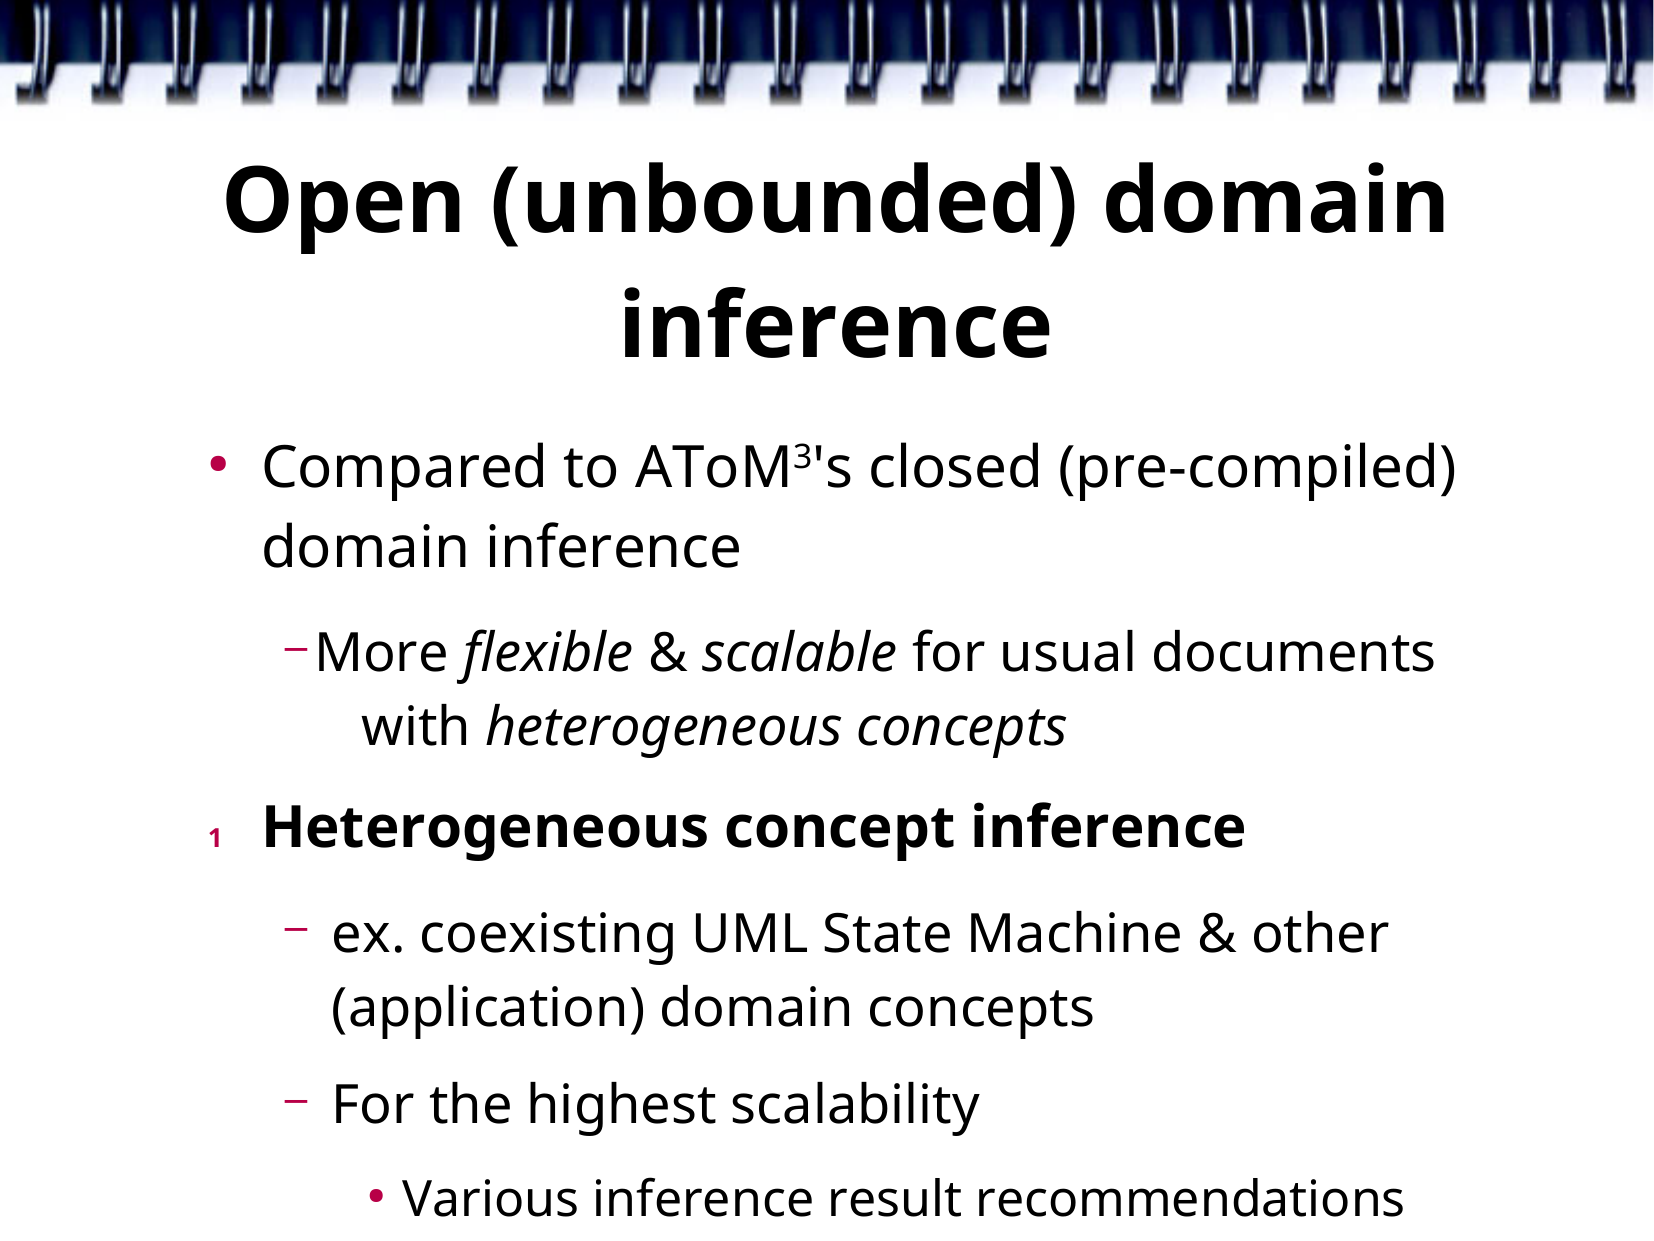

Open (unbounded) domain inference
# Compared to AToM3's closed (pre-compiled) domain inference
More flexible & scalable for usual documents with heterogeneous concepts
Heterogeneous concept inference
ex. coexisting UML State Machine & other (application) domain concepts
For the highest scalability
Various inference result recommendations depending on the scope of MPM